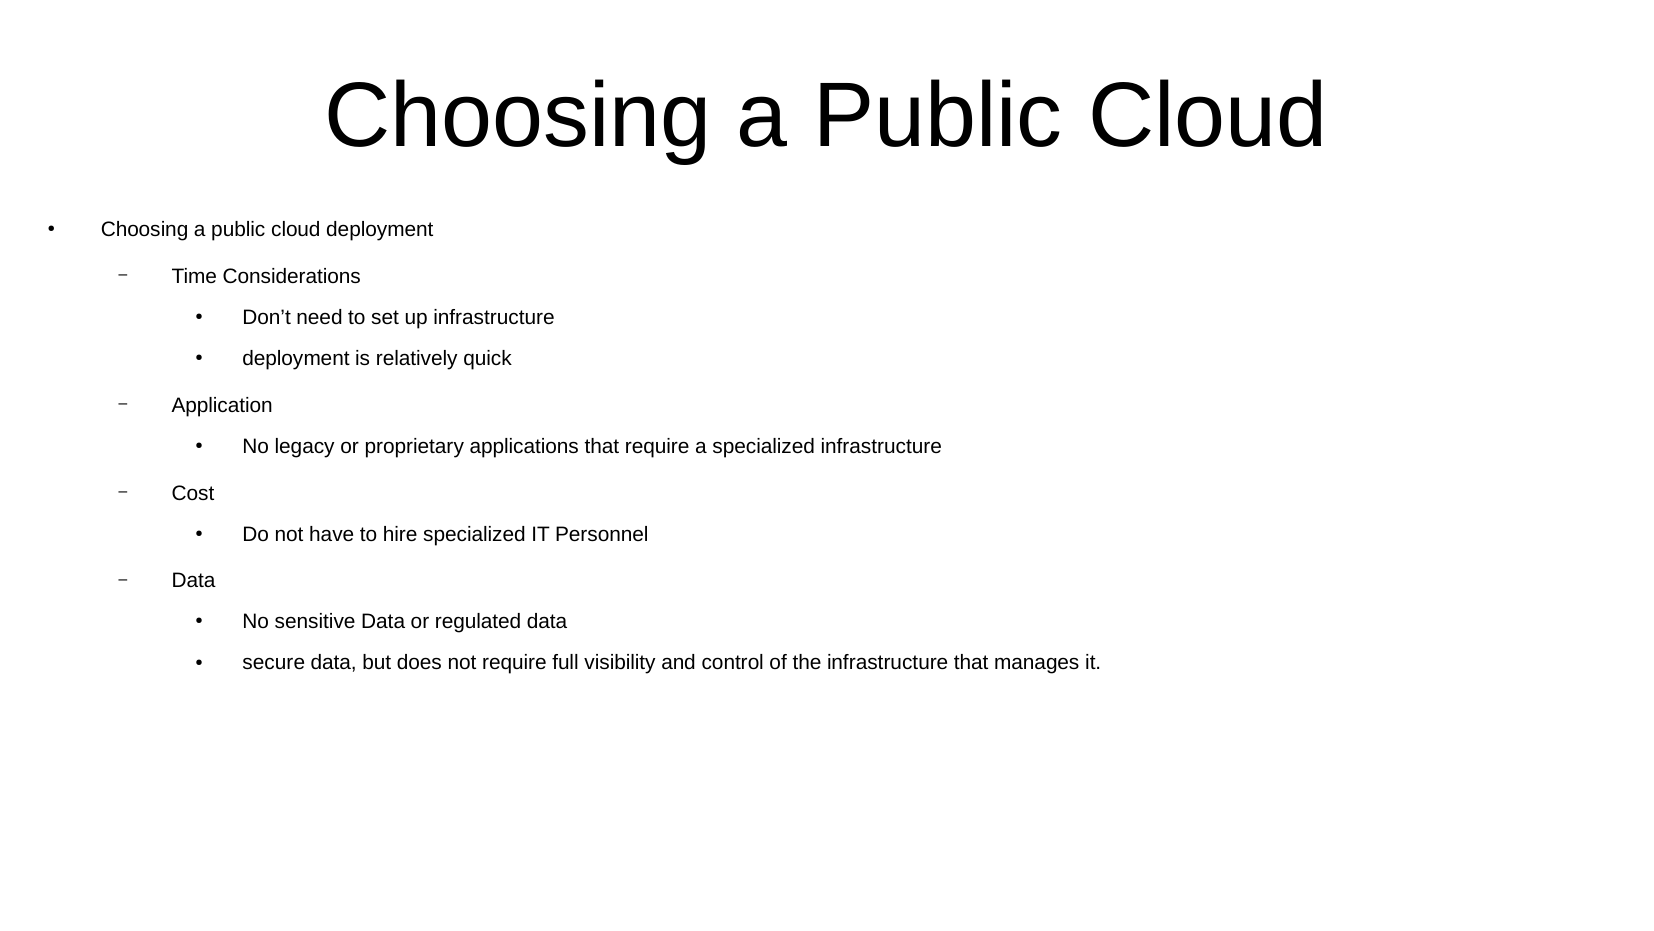

# Choosing a Public Cloud
Choosing a public cloud deployment
Time Considerations
Don’t need to set up infrastructure
deployment is relatively quick
Application
No legacy or proprietary applications that require a specialized infrastructure
Cost
Do not have to hire specialized IT Personnel
Data
No sensitive Data or regulated data
secure data, but does not require full visibility and control of the infrastructure that manages it.